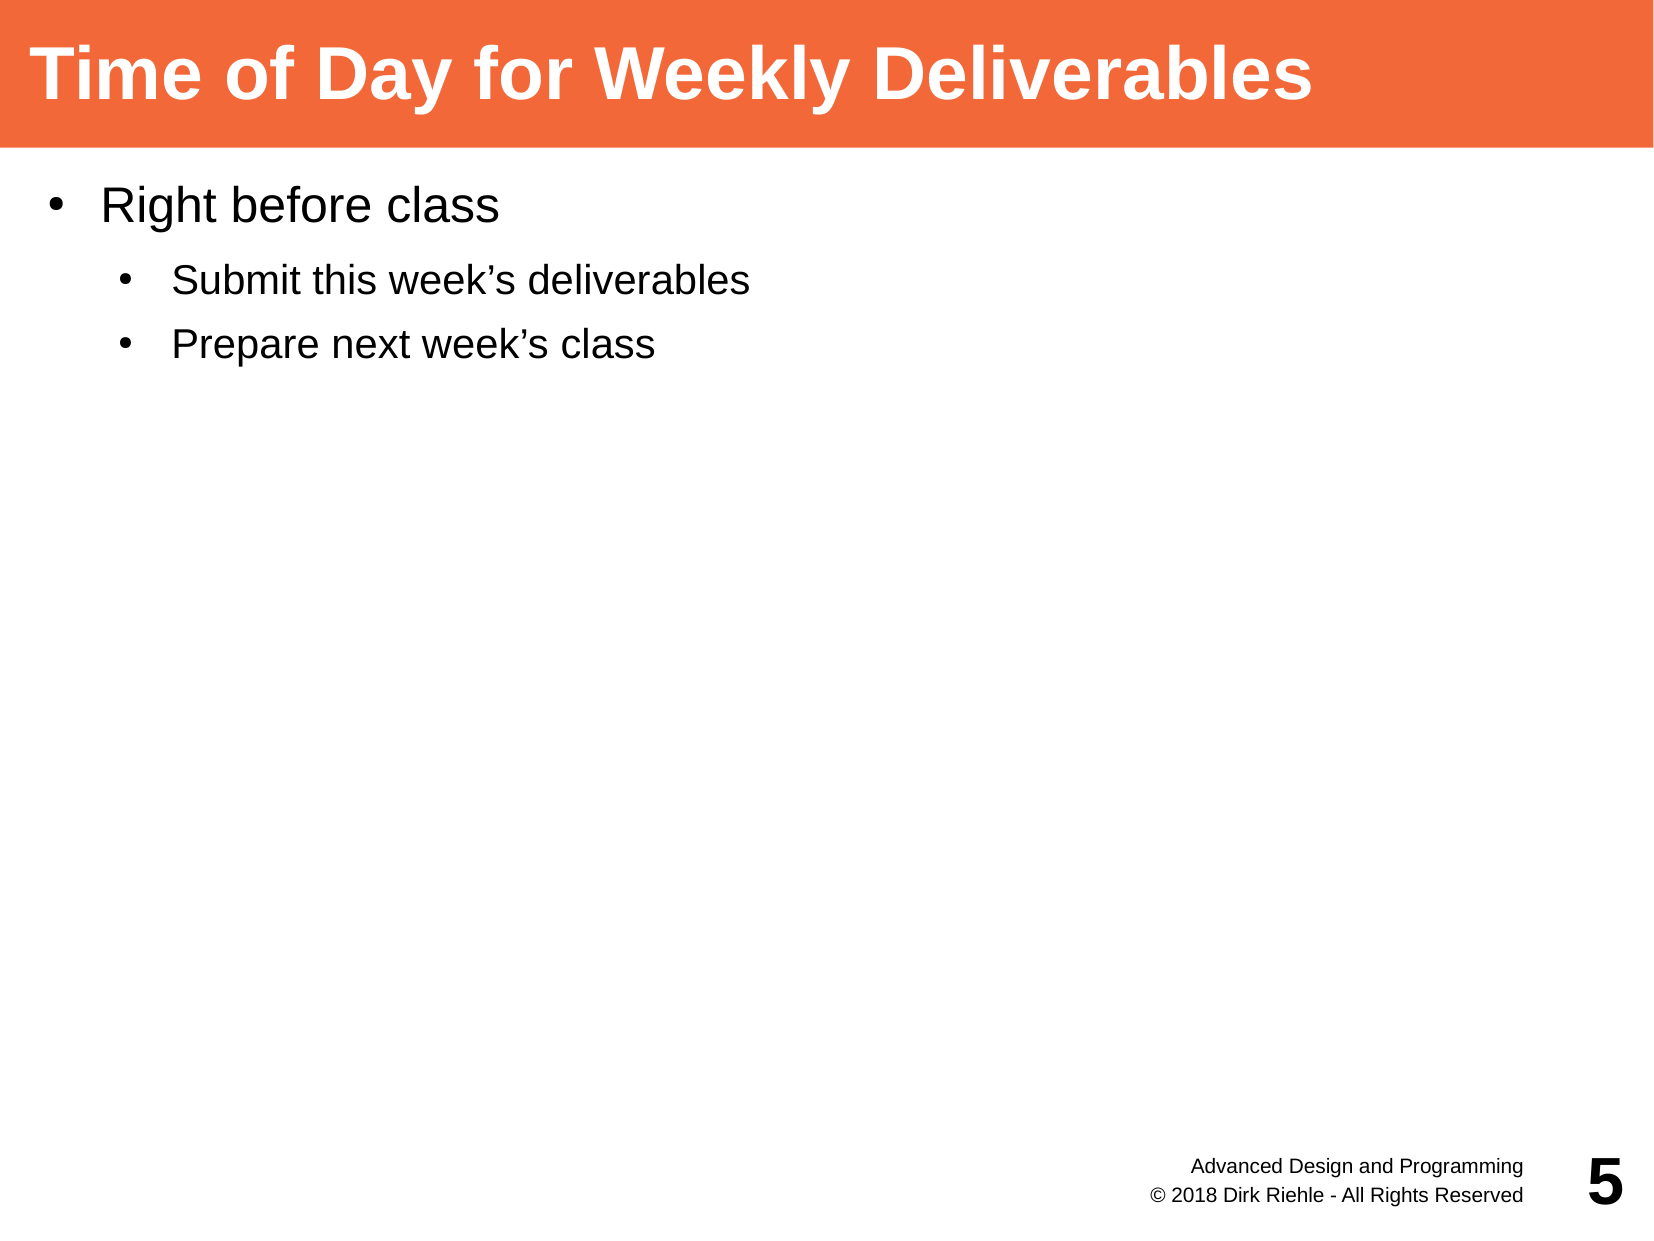

# Time of Day for Weekly Deliverables
Right before class
Submit this week’s deliverables
Prepare next week’s class
Advanced Design and Programming
5
© 2018 Dirk Riehle - All Rights Reserved